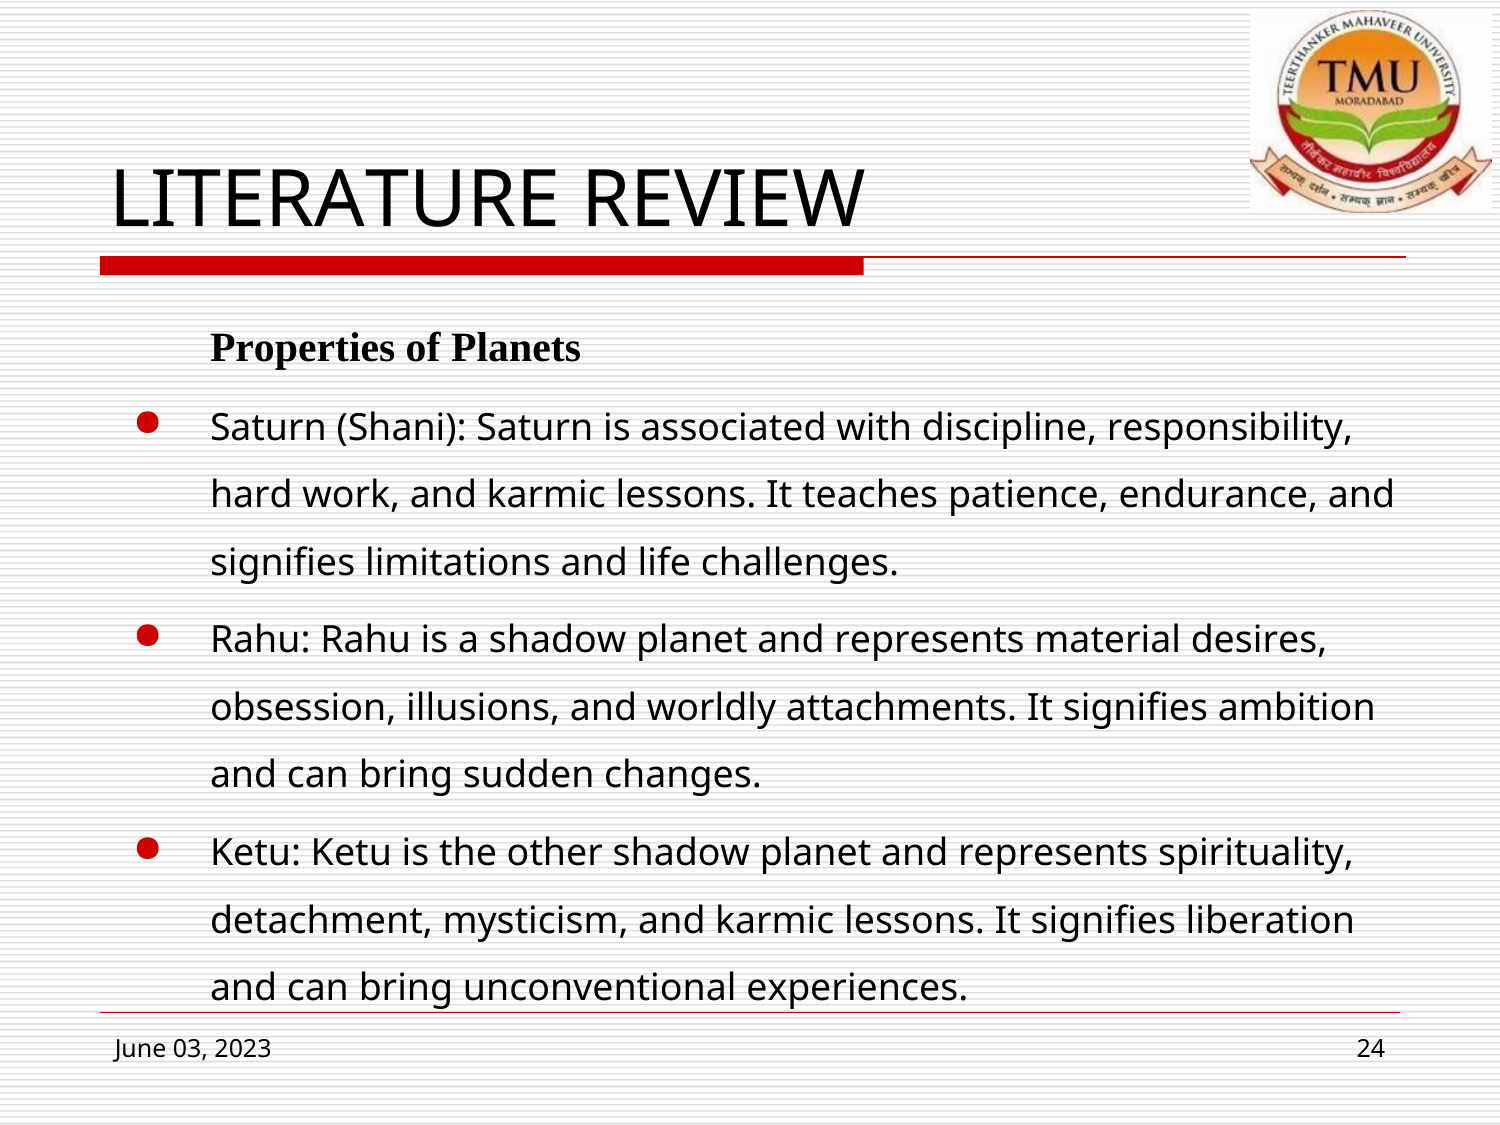

# LITERATURE REVIEW
Properties of Planets
Saturn (Shani): Saturn is associated with discipline, responsibility, hard work, and karmic lessons. It teaches patience, endurance, and signifies limitations and life challenges.
Rahu: Rahu is a shadow planet and represents material desires, obsession, illusions, and worldly attachments. It signifies ambition and can bring sudden changes.
Ketu: Ketu is the other shadow planet and represents spirituality, detachment, mysticism, and karmic lessons. It signifies liberation and can bring unconventional experiences.
June 03, 2023